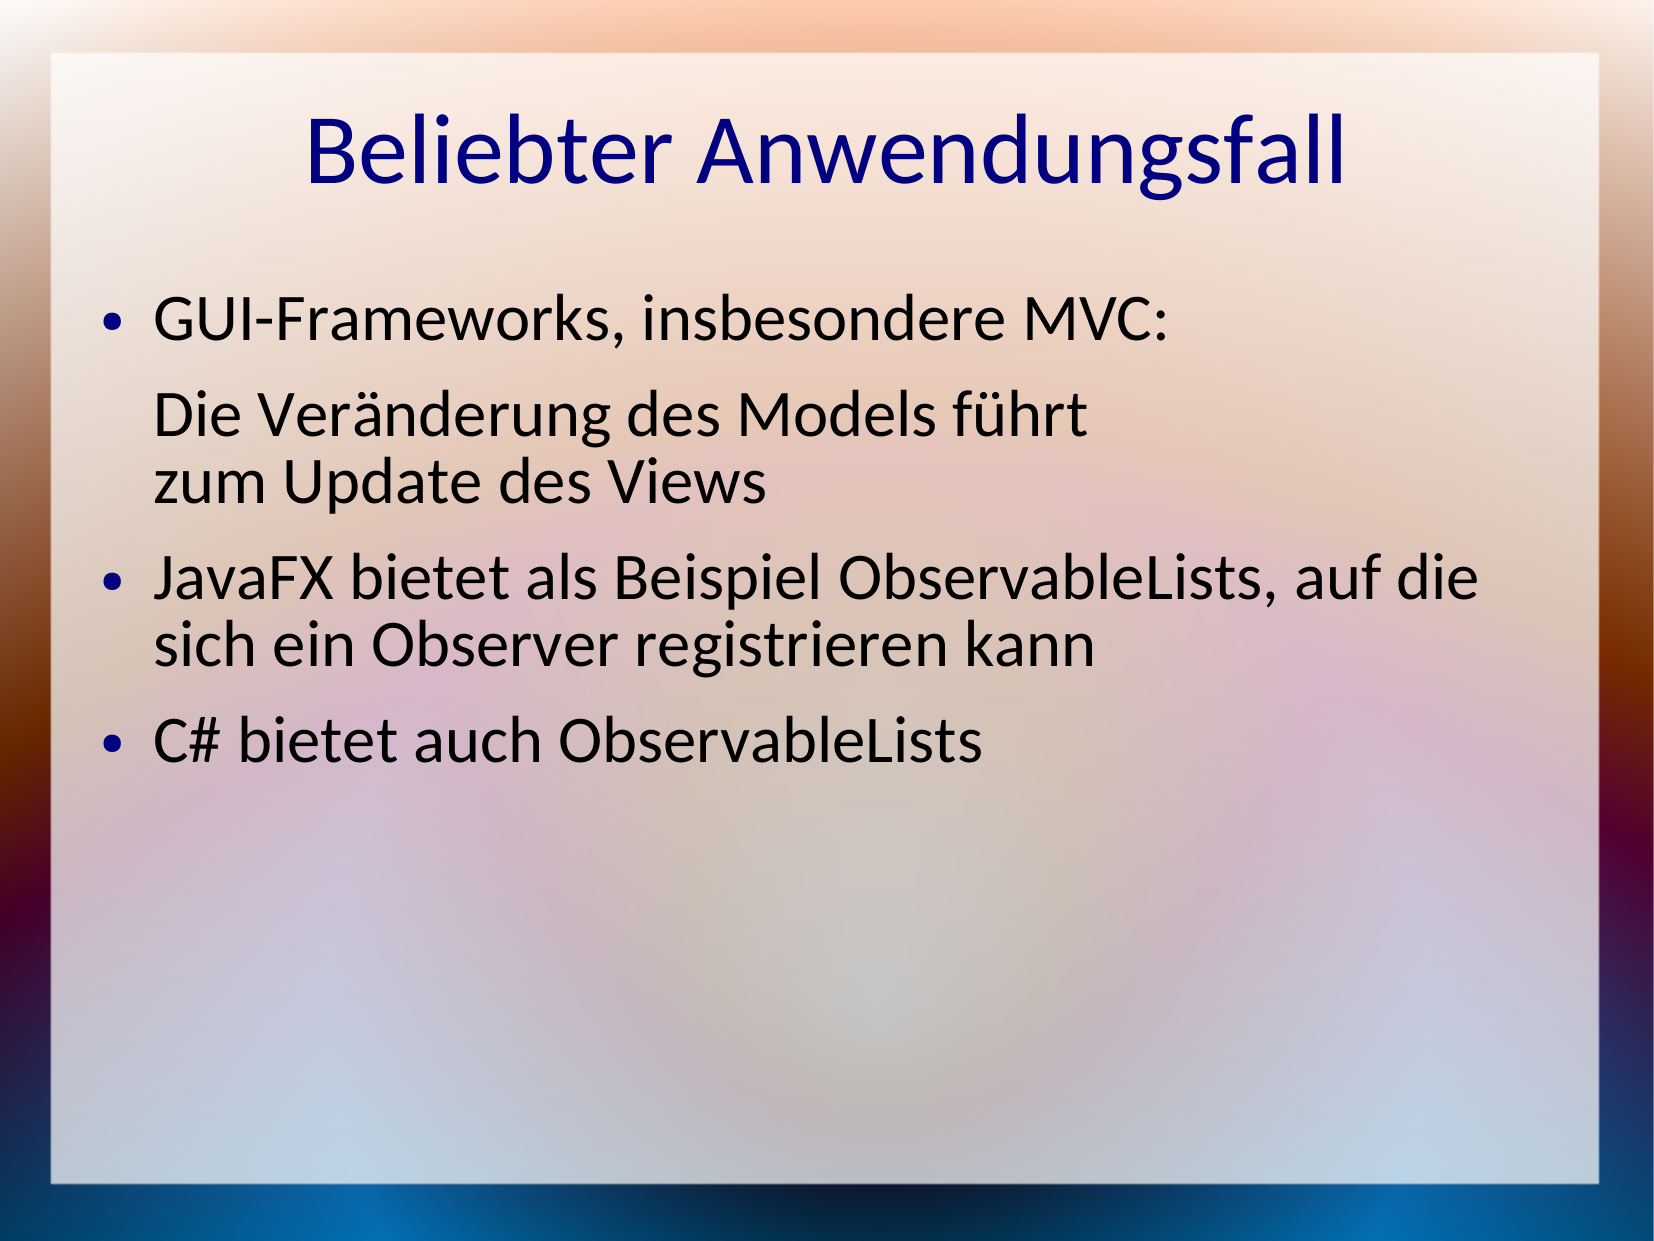

# Beliebter Anwendungsfall
GUI-Frameworks, insbesondere MVC:
Die Veränderung des Models führt
zum Update des Views
JavaFX bietet als Beispiel ObservableLists, auf die sich ein Observer registrieren kann
C# bietet auch ObservableLists